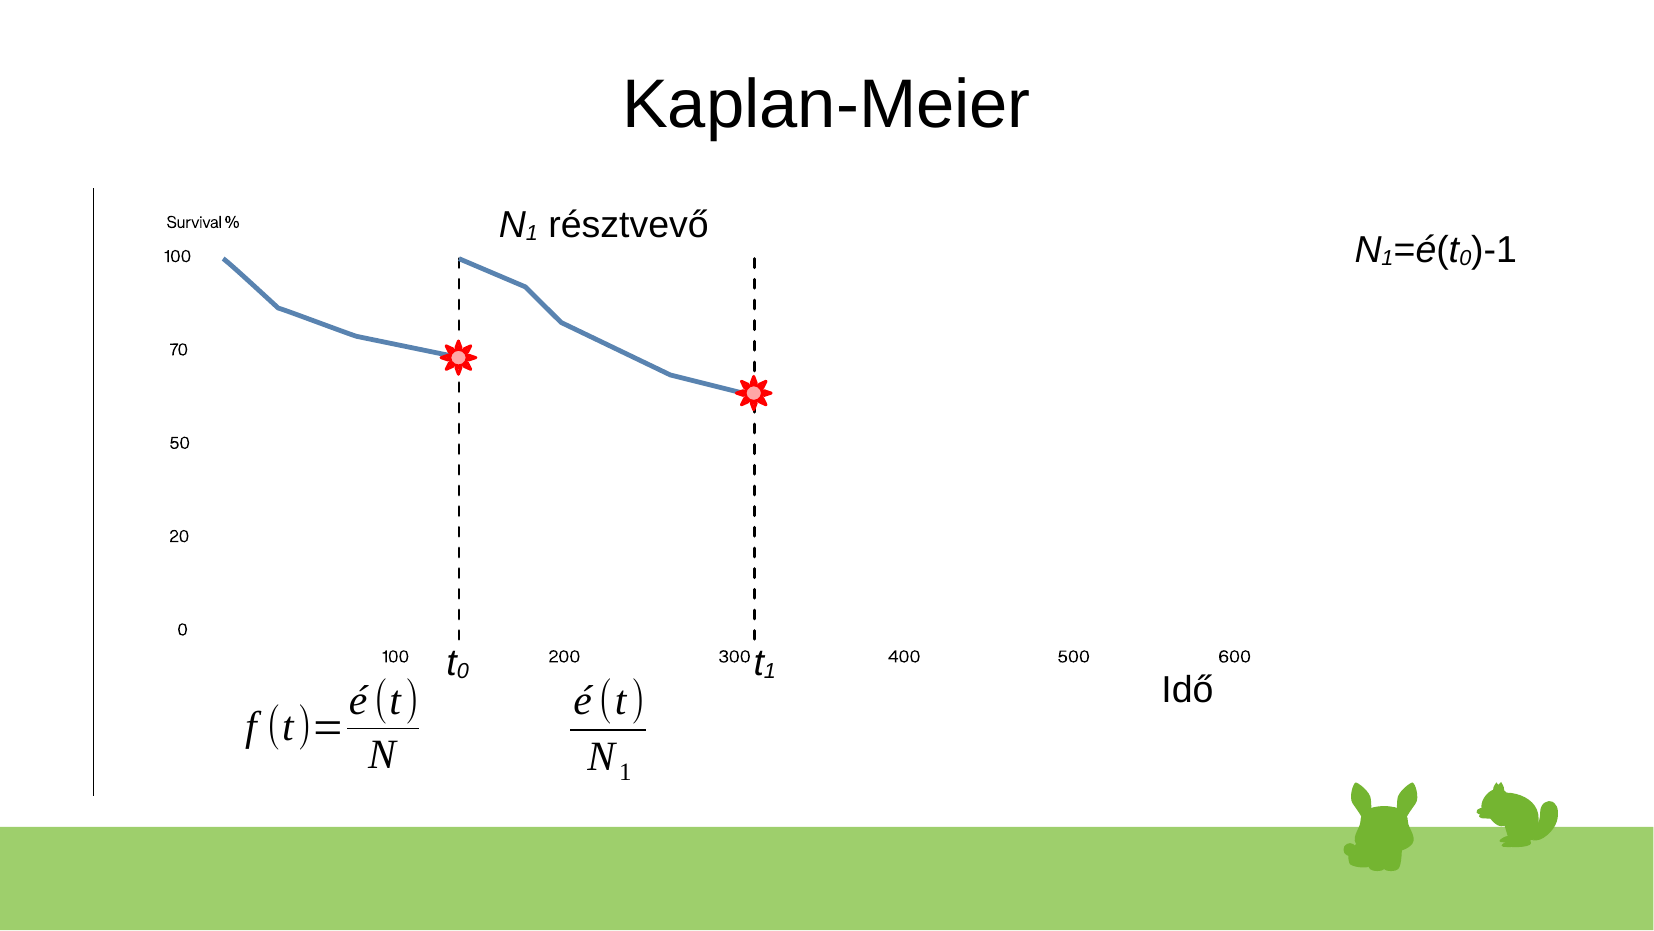

# Kaplan-Meier
N1 résztvevő
N1=é(t0)-1
t0
t1
Idő